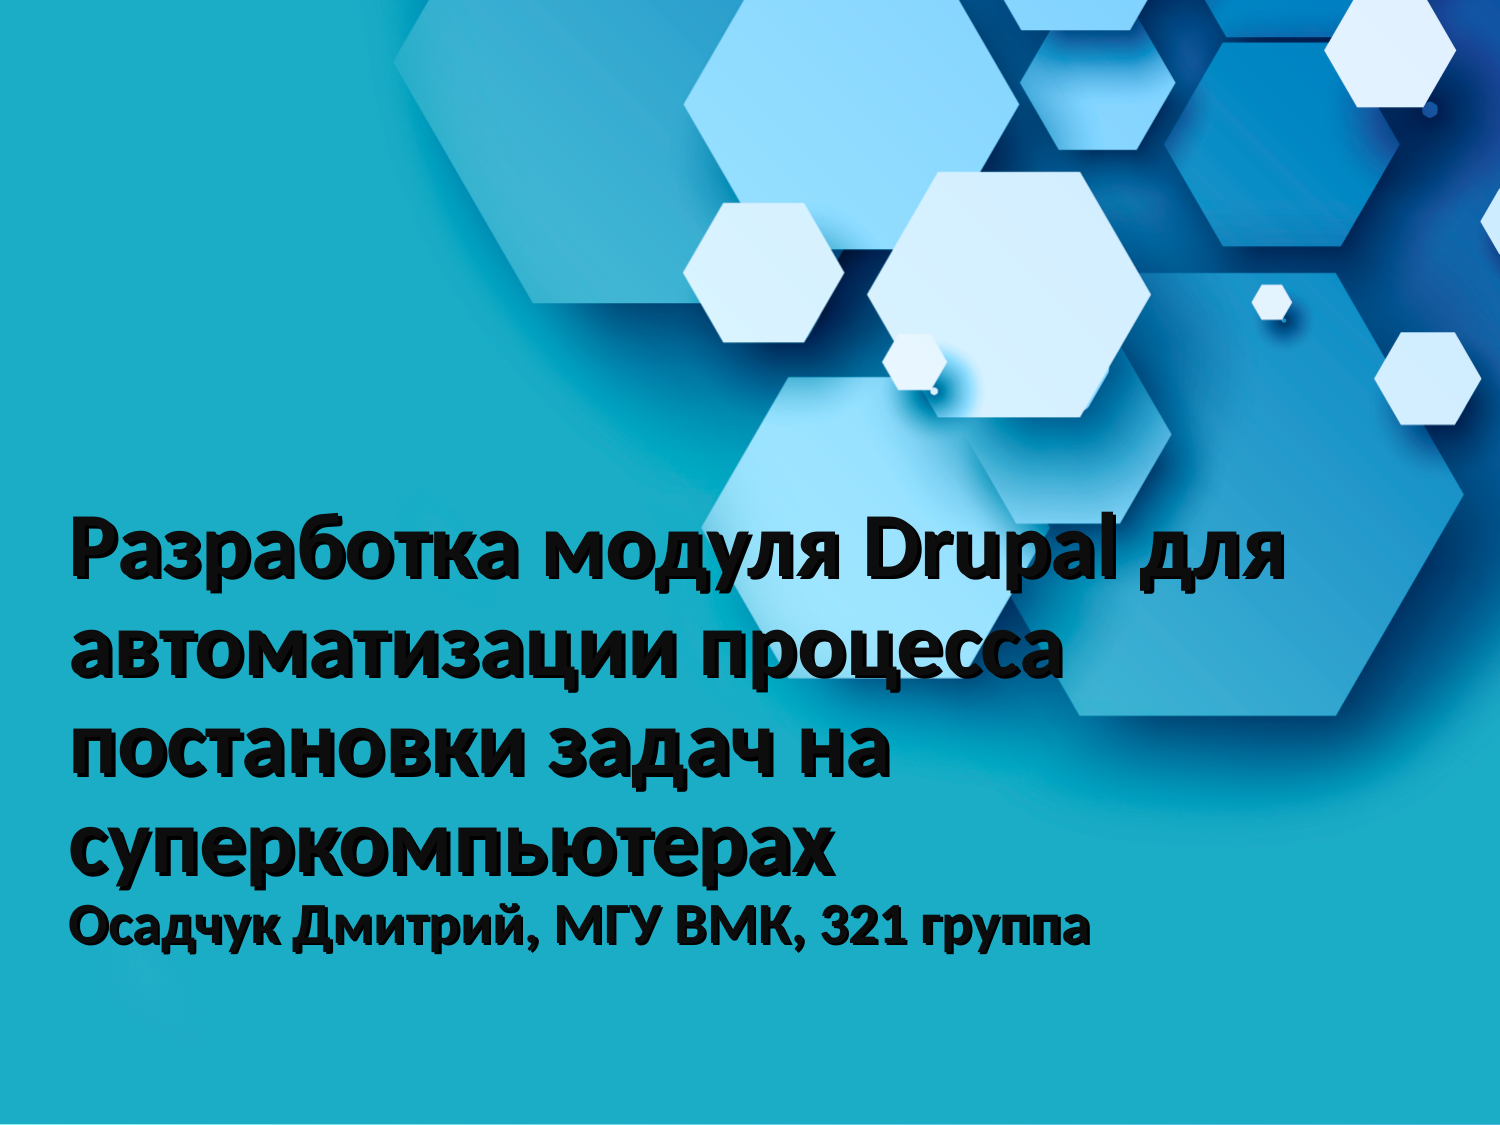

# Разработка модуля Drupal для автоматизации процесса постановки задач на суперкомпьютерах Осадчук Дмитрий, МГУ ВМК, 321 группа